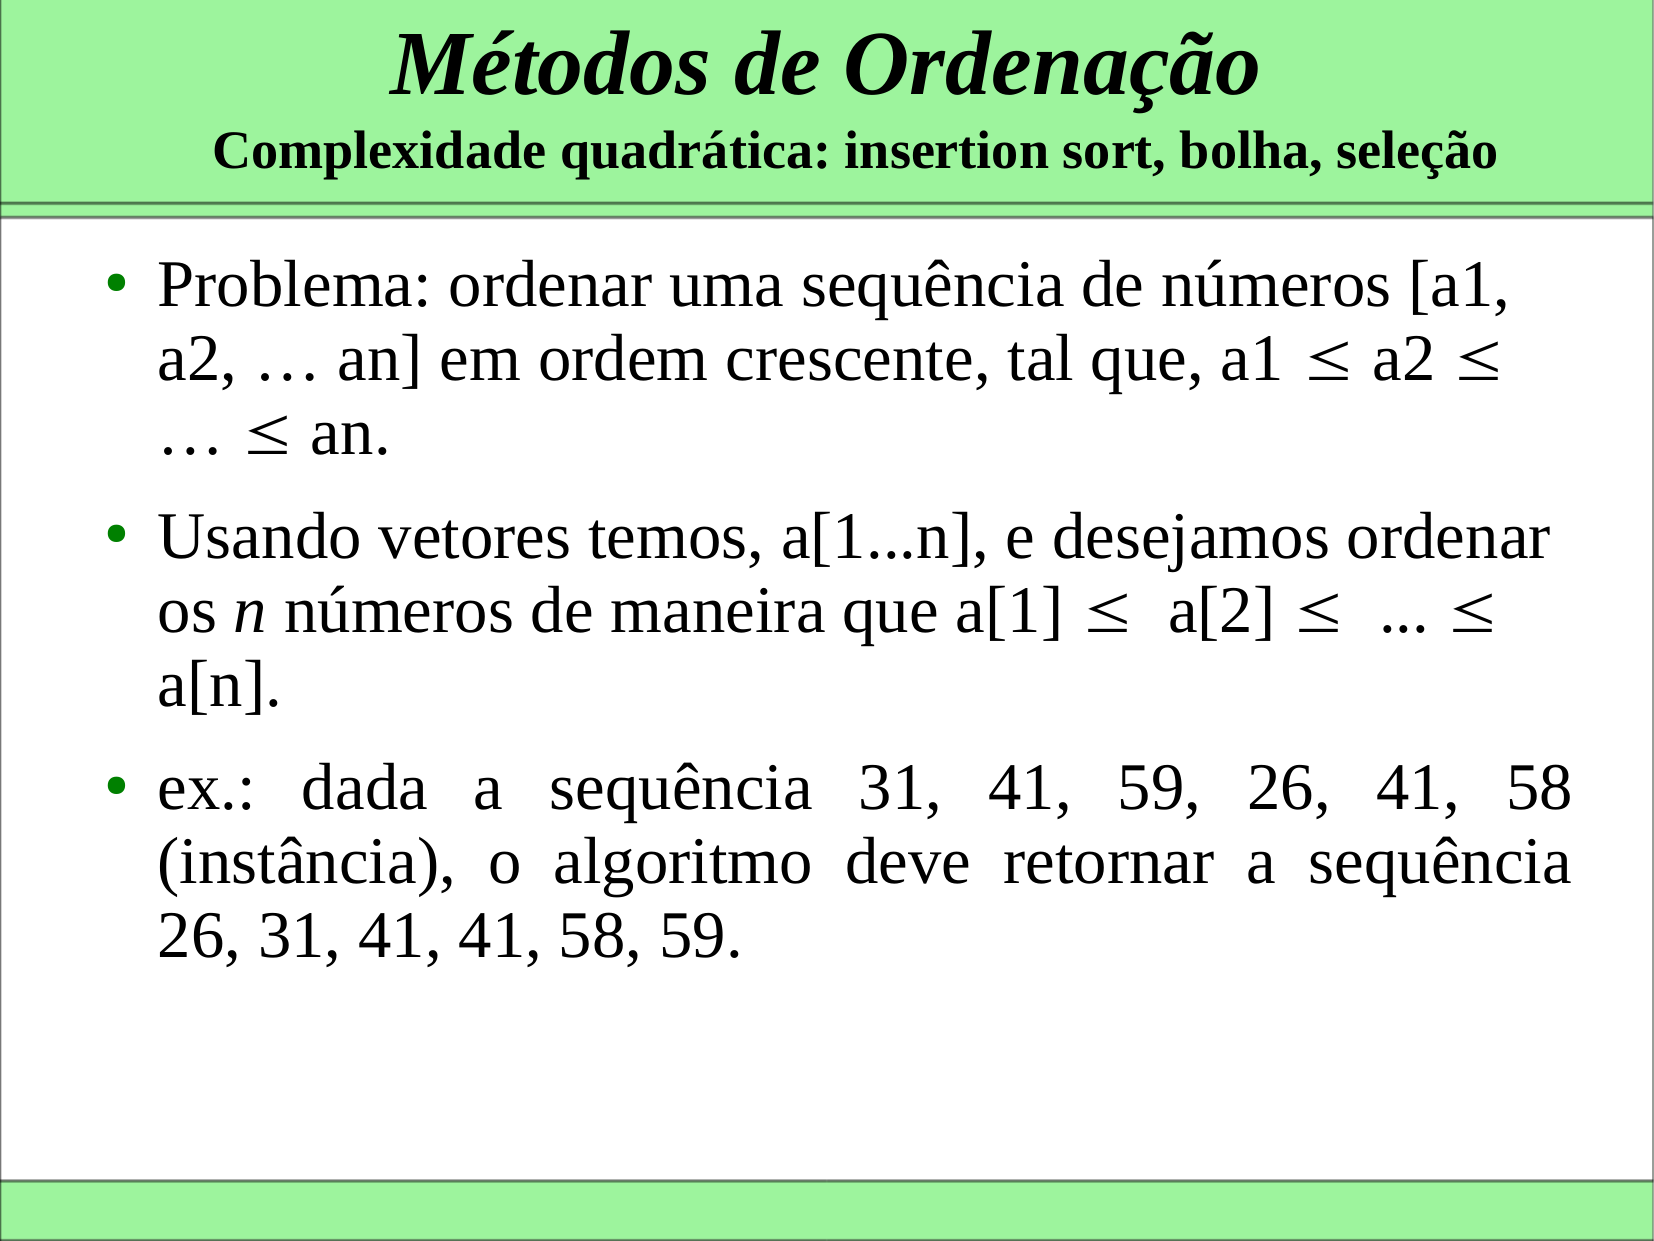

# Métodos de Ordenação
Complexidade quadrática: insertion sort, bolha, seleção
Problema: ordenar uma sequência de números [a1, a2, … an] em ordem crescente, tal que, a1 £ a2 £ … £ an.
Usando vetores temos, a[1...n], e desejamos ordenar os n números de maneira que a[1] £ a[2] £ ... £ a[n].
ex.: dada a sequência 31, 41, 59, 26, 41, 58 (instância), o algoritmo deve retornar a sequência 26, 31, 41, 41, 58, 59.